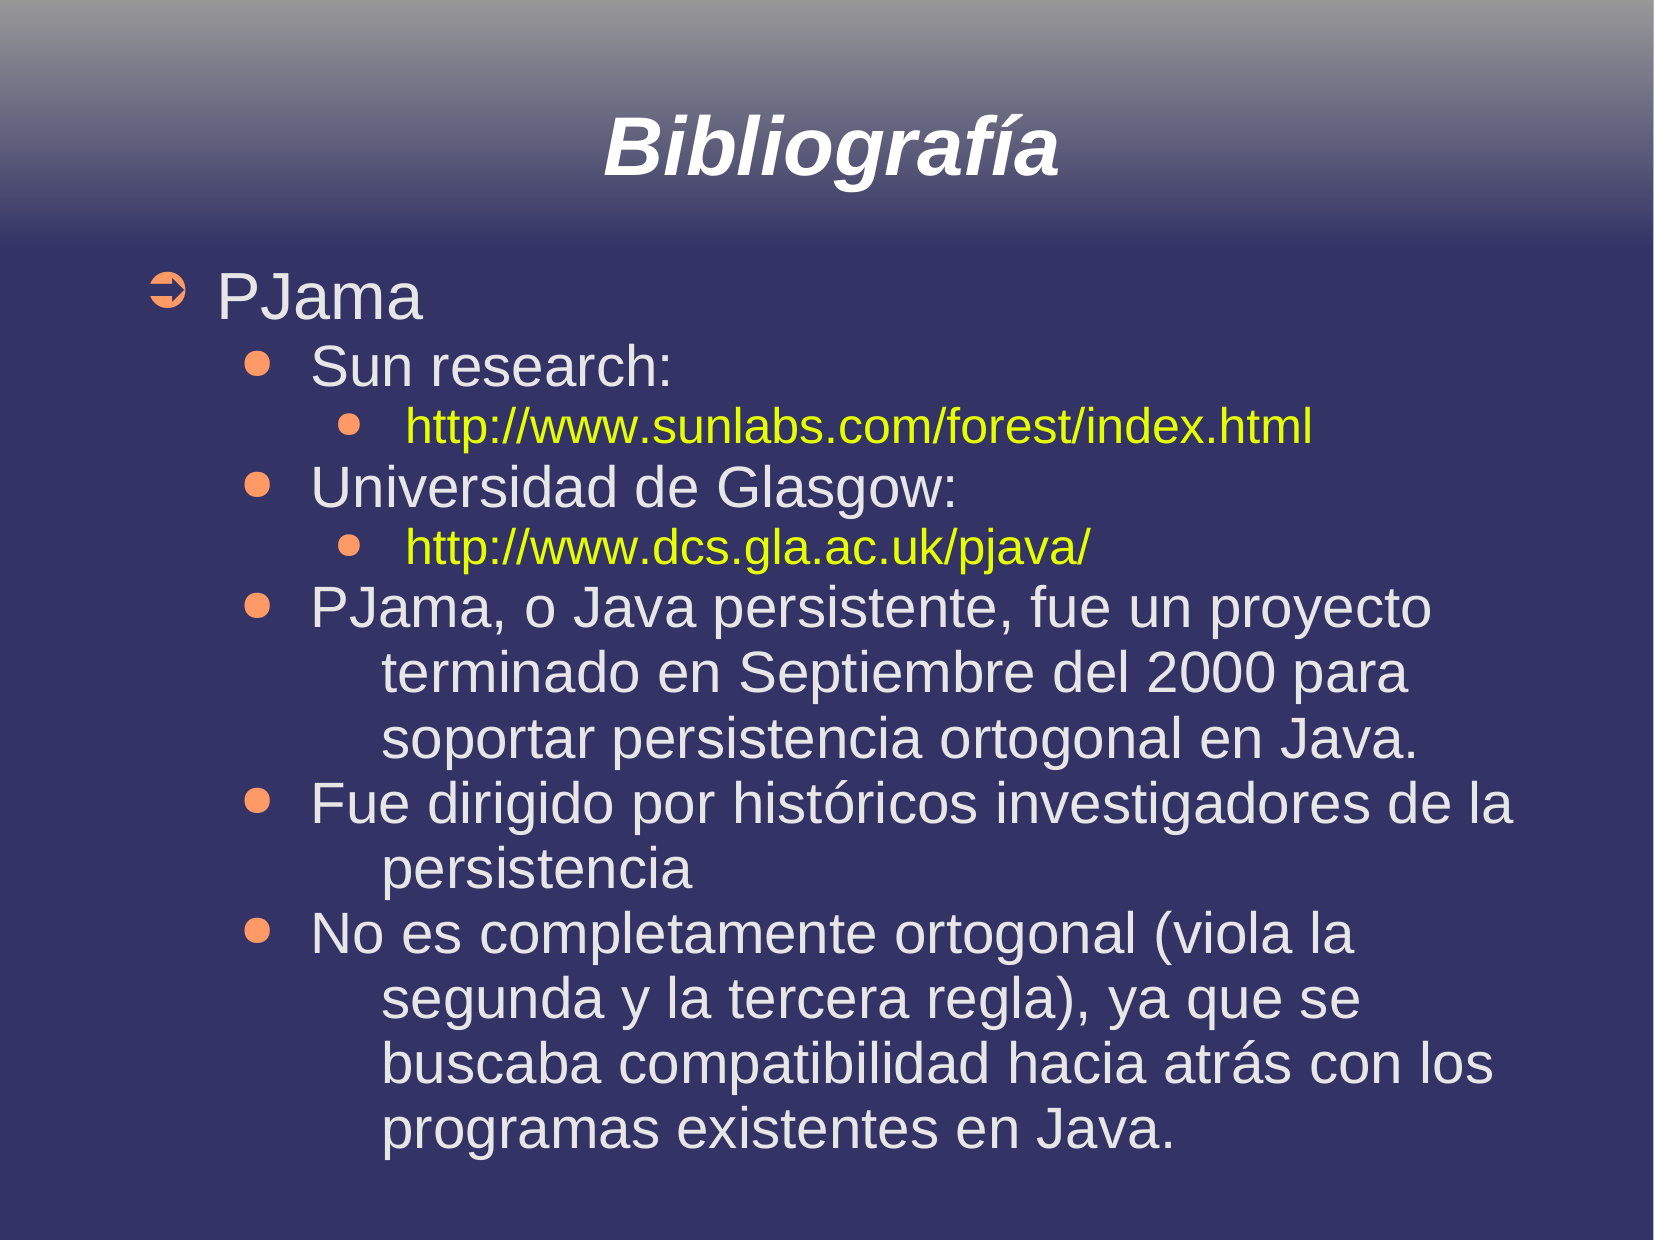

# Bibliografía
PJama
Sun research:
http://www.sunlabs.com/forest/index.html
Universidad de Glasgow:
http://www.dcs.gla.ac.uk/pjava/
PJama, o Java persistente, fue un proyecto terminado en Septiembre del 2000 para soportar persistencia ortogonal en Java.
Fue dirigido por históricos investigadores de la persistencia
No es completamente ortogonal (viola la segunda y la tercera regla), ya que se buscaba compatibilidad hacia atrás con los programas existentes en Java.